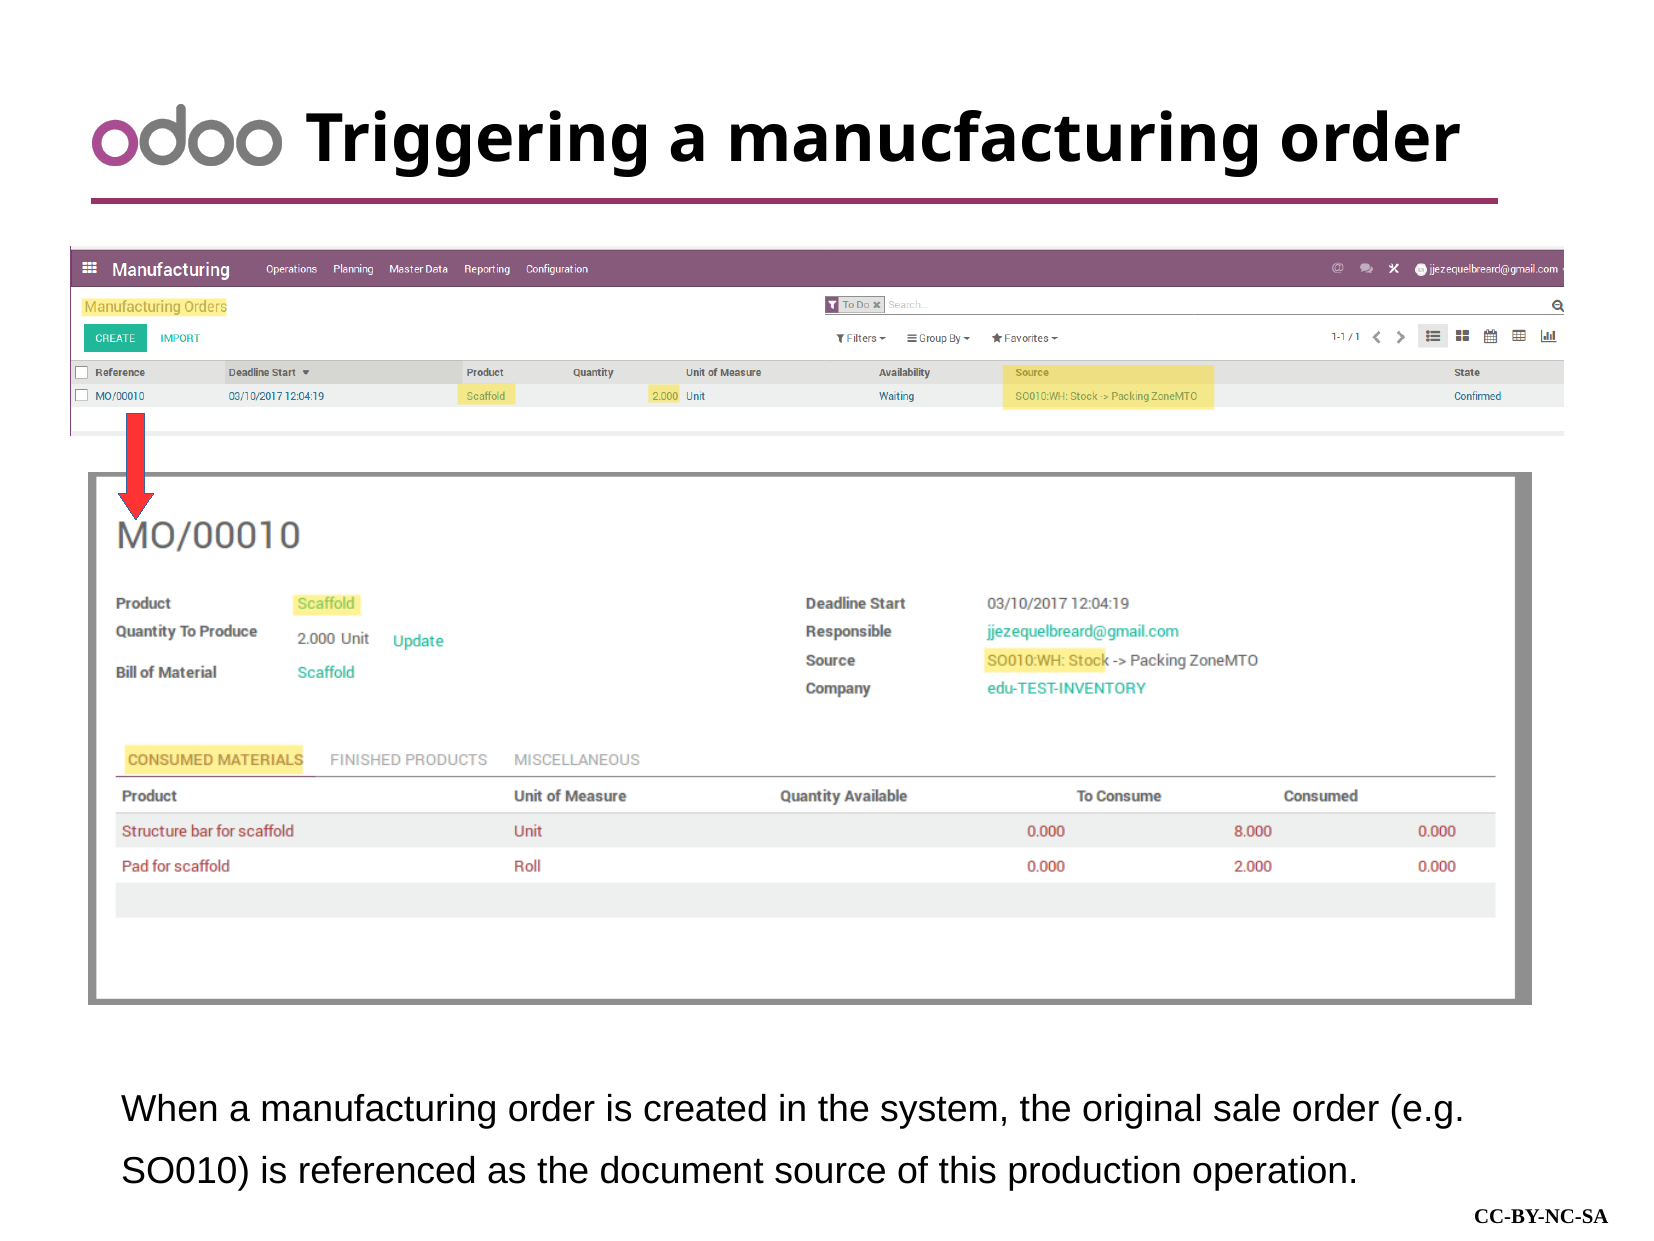

# Triggering a manucfacturing order
When a manufacturing order is created in the system, the original sale order (e.g. SO010) is referenced as the document source of this production operation.